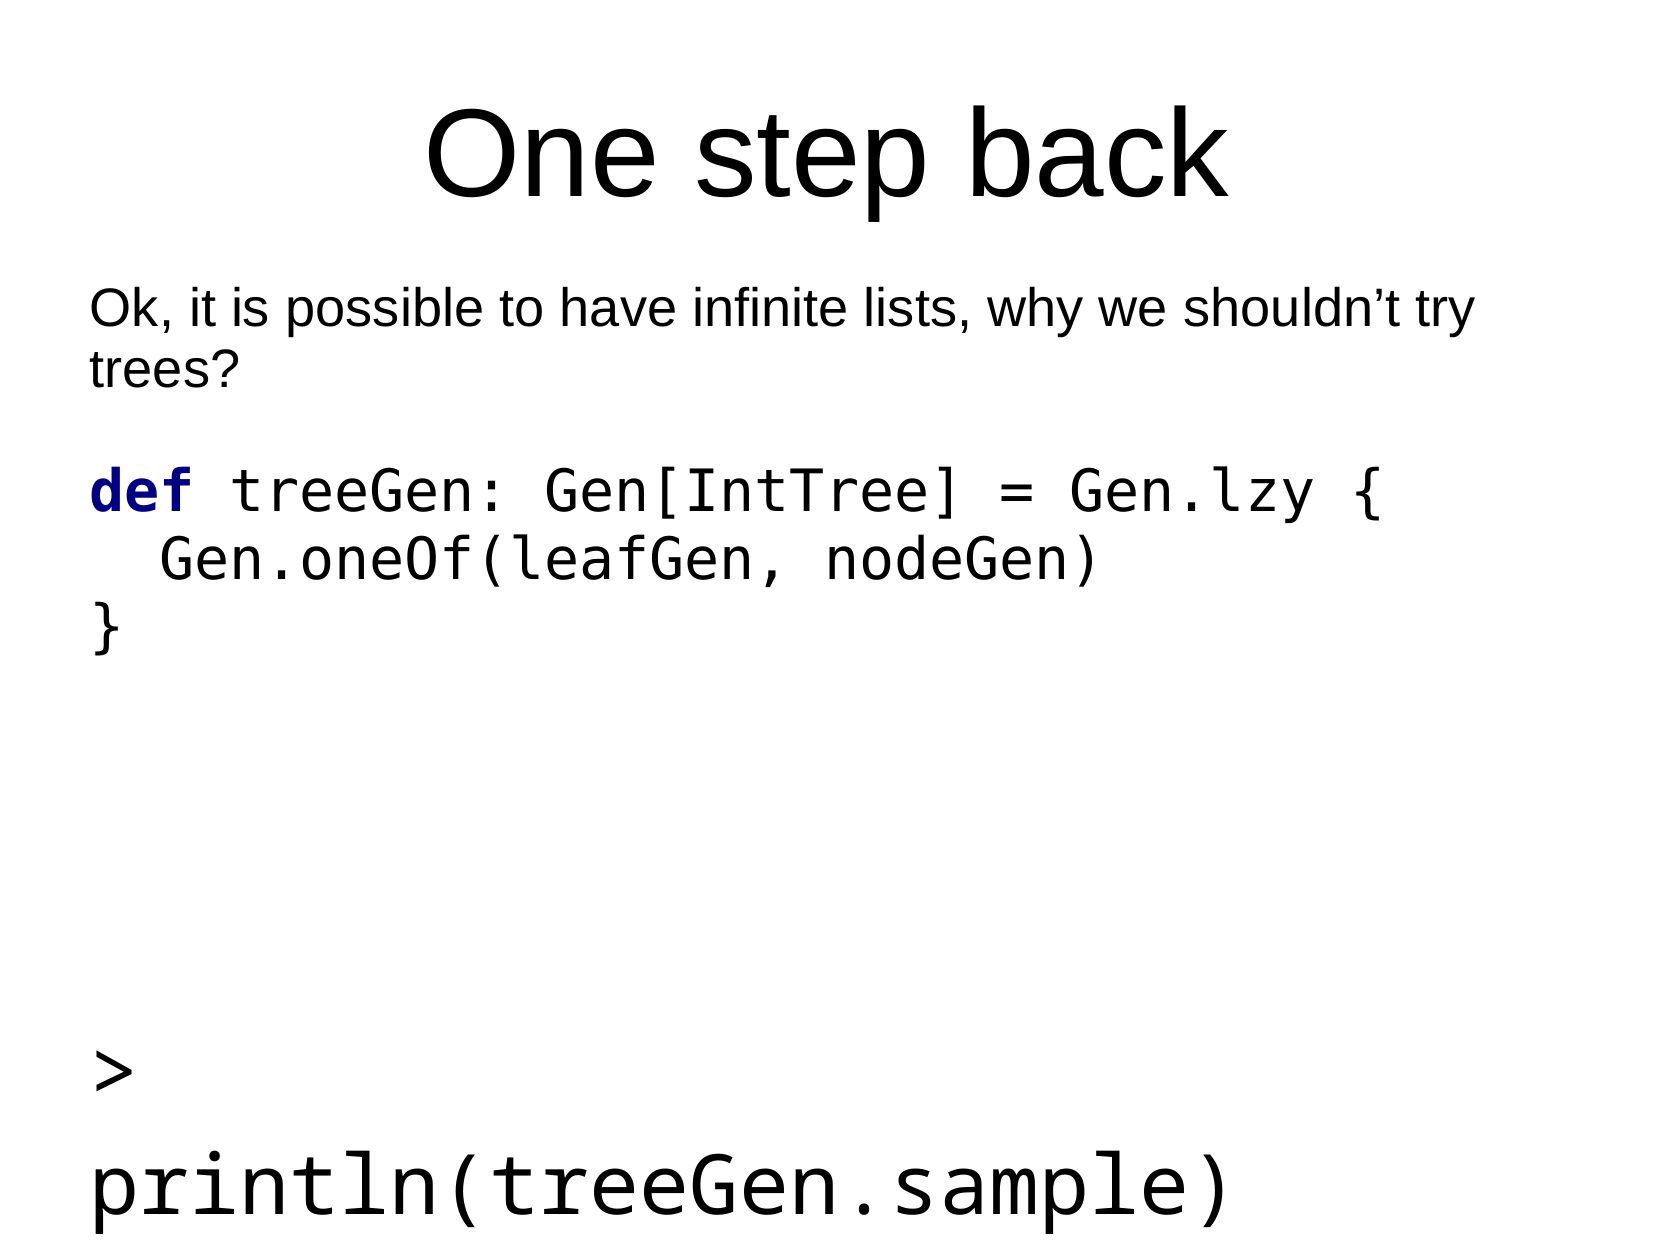

# One step back
Ok, it is possible to have infinite lists, why we shouldn’t try
trees?
def treeGen: Gen[IntTree] = Gen.lzy {
 Gen.oneOf(leafGen, nodeGen)
}
> println(treeGen.sample)